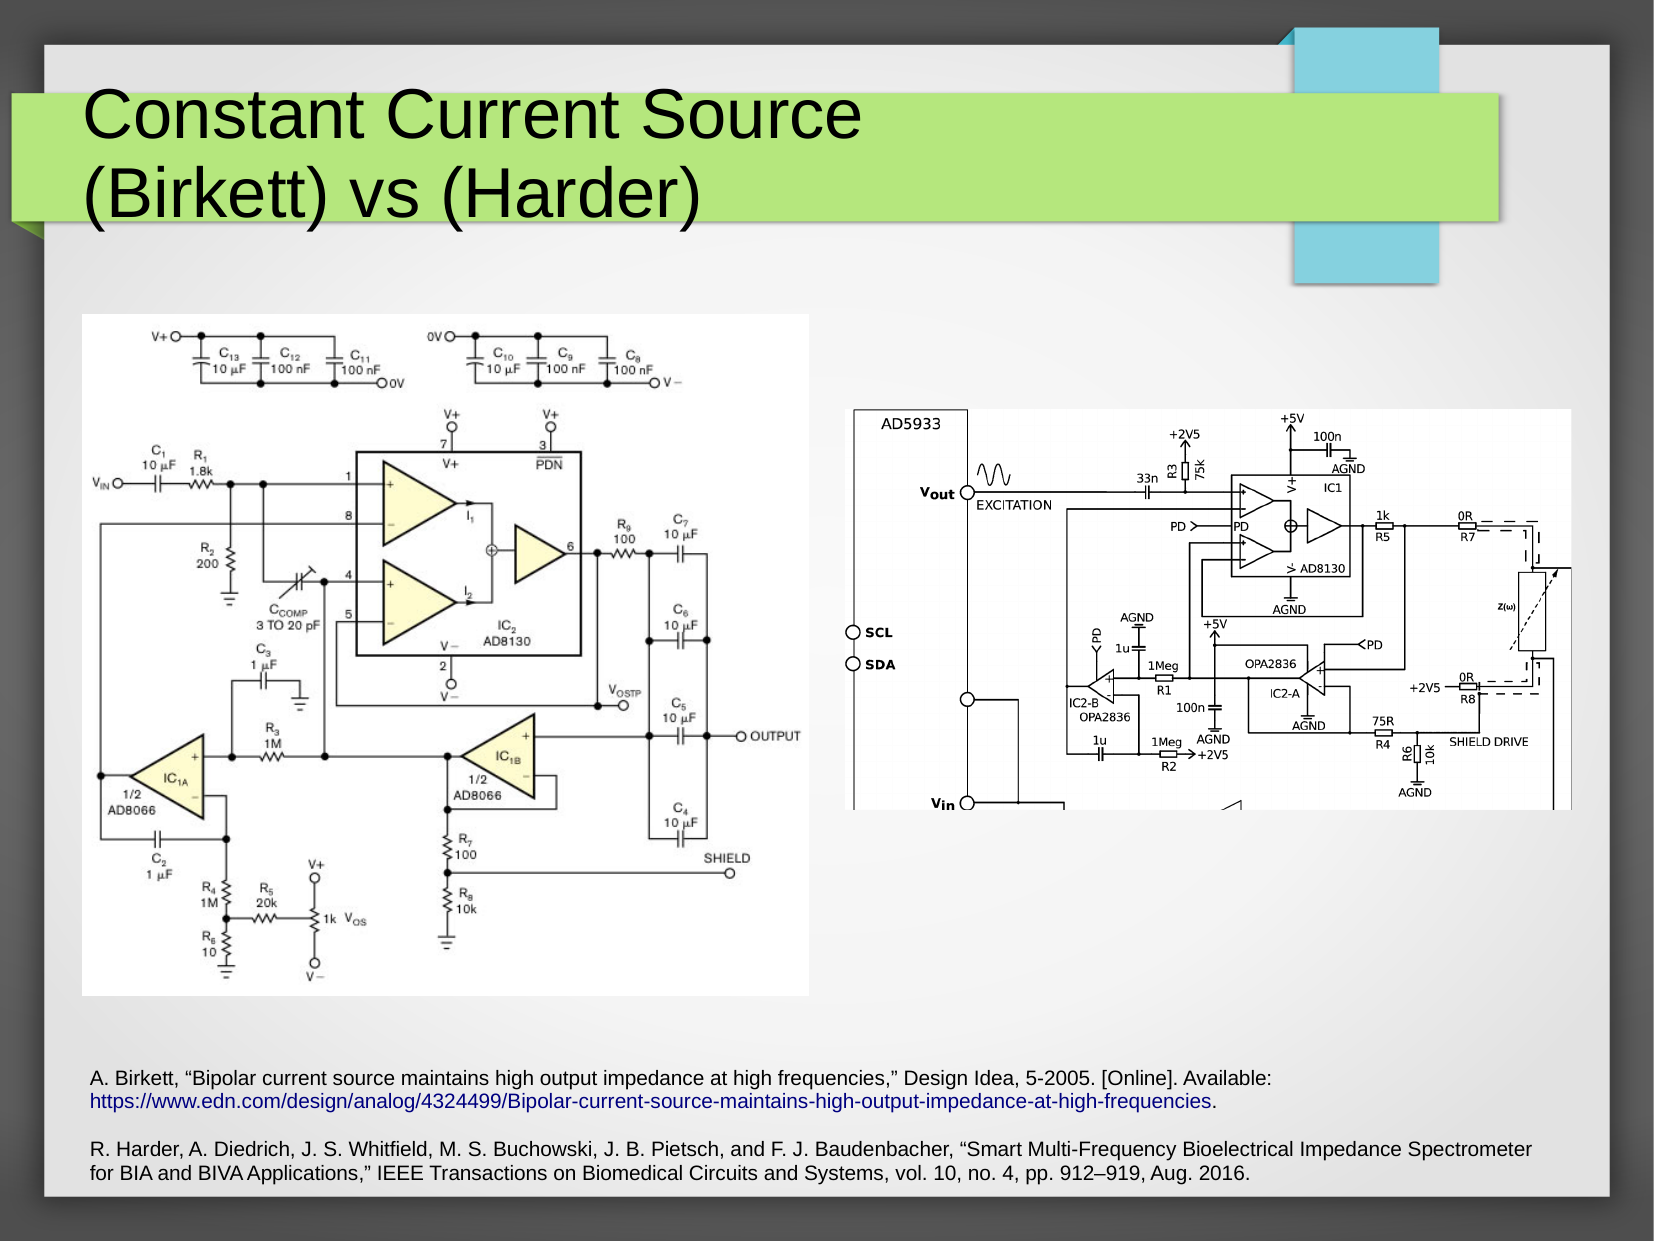

# Constant Current Source (Birkett) vs (Harder)
A. Birkett, “Bipolar current source maintains high output impedance at high frequencies,” Design Idea, 5-2005. [Online]. Available: https://www.edn.com/design/analog/4324499/Bipolar-current-source-maintains-high-output-impedance-at-high-frequencies.
R. Harder, A. Diedrich, J. S. Whitfield, M. S. Buchowski, J. B. Pietsch, and F. J. Baudenbacher, “Smart Multi-Frequency Bioelectrical Impedance Spectrometer for BIA and BIVA Applications,” IEEE Transactions on Biomedical Circuits and Systems, vol. 10, no. 4, pp. 912–919, Aug. 2016.